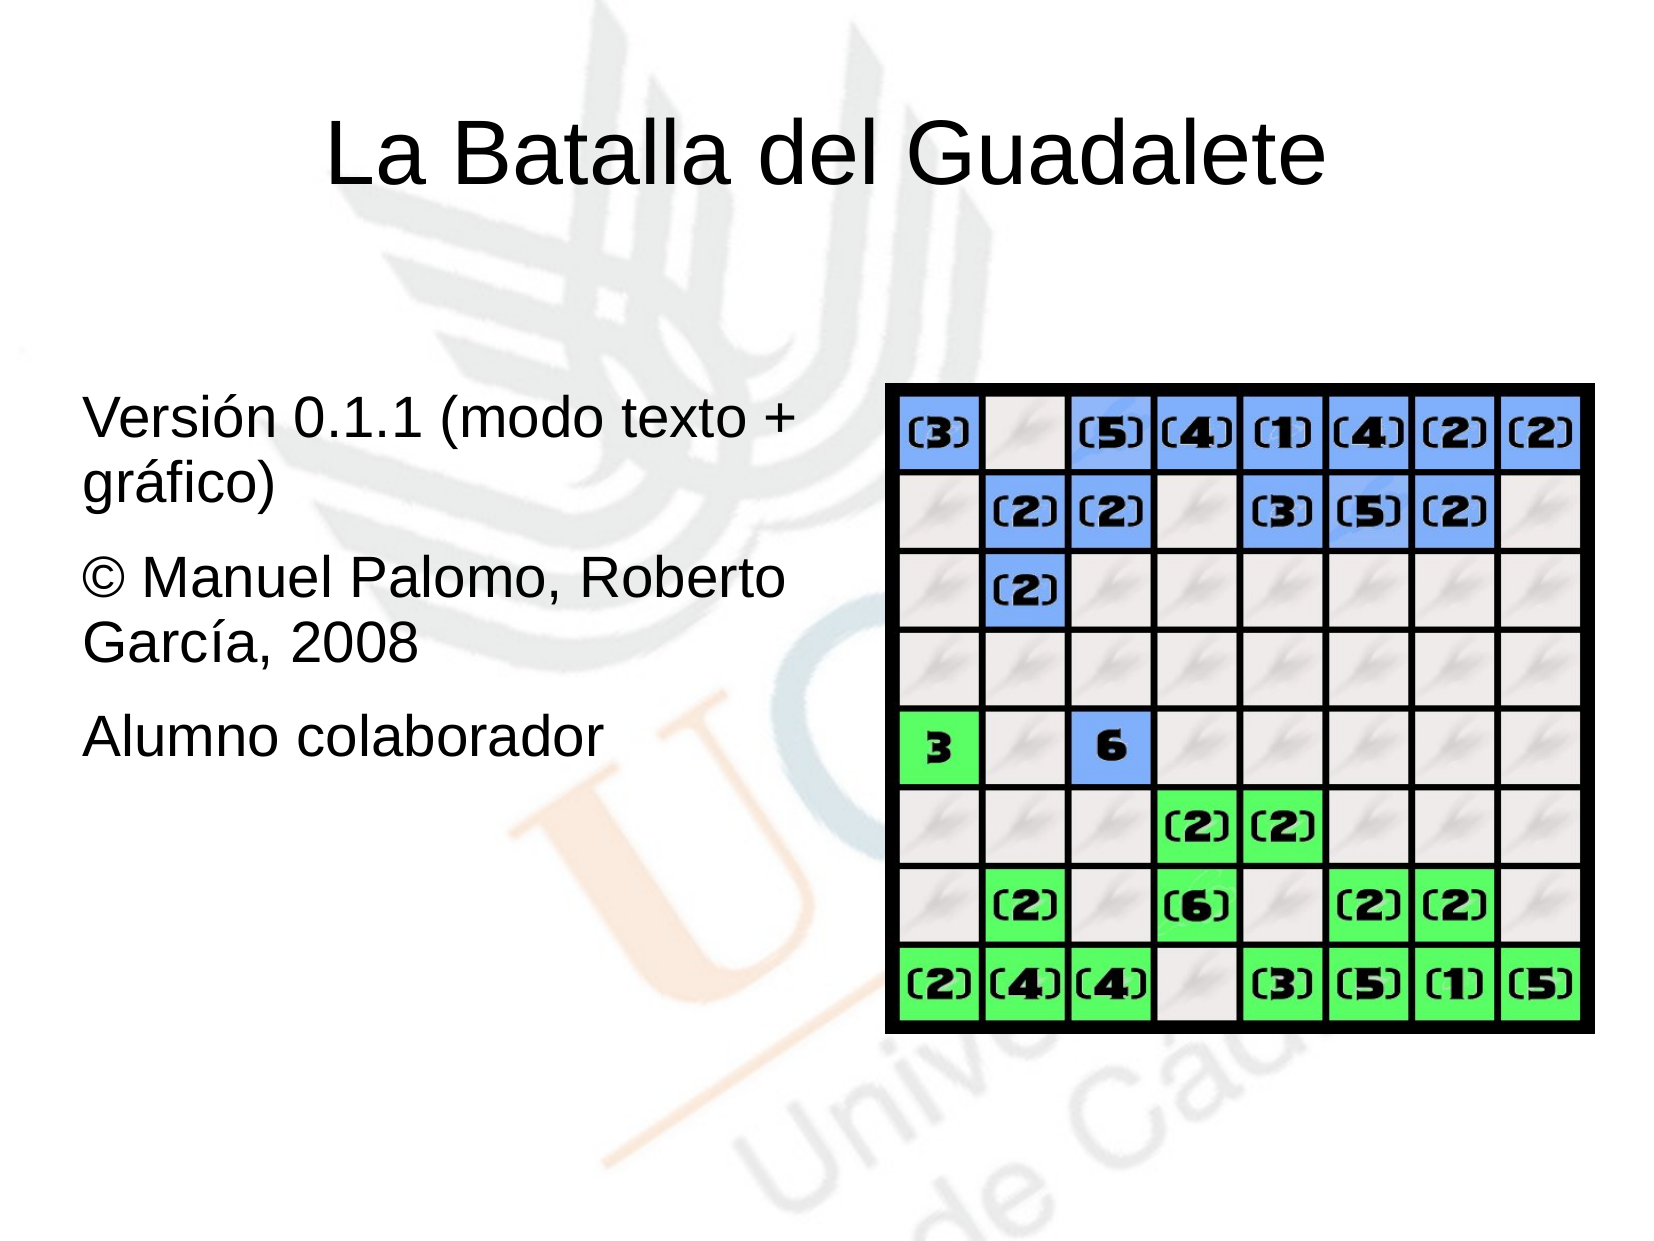

# La Batalla del Guadalete
Versión 0.1.1 (modo texto + gráfico)
© Manuel Palomo, Roberto García, 2008
Alumno colaborador